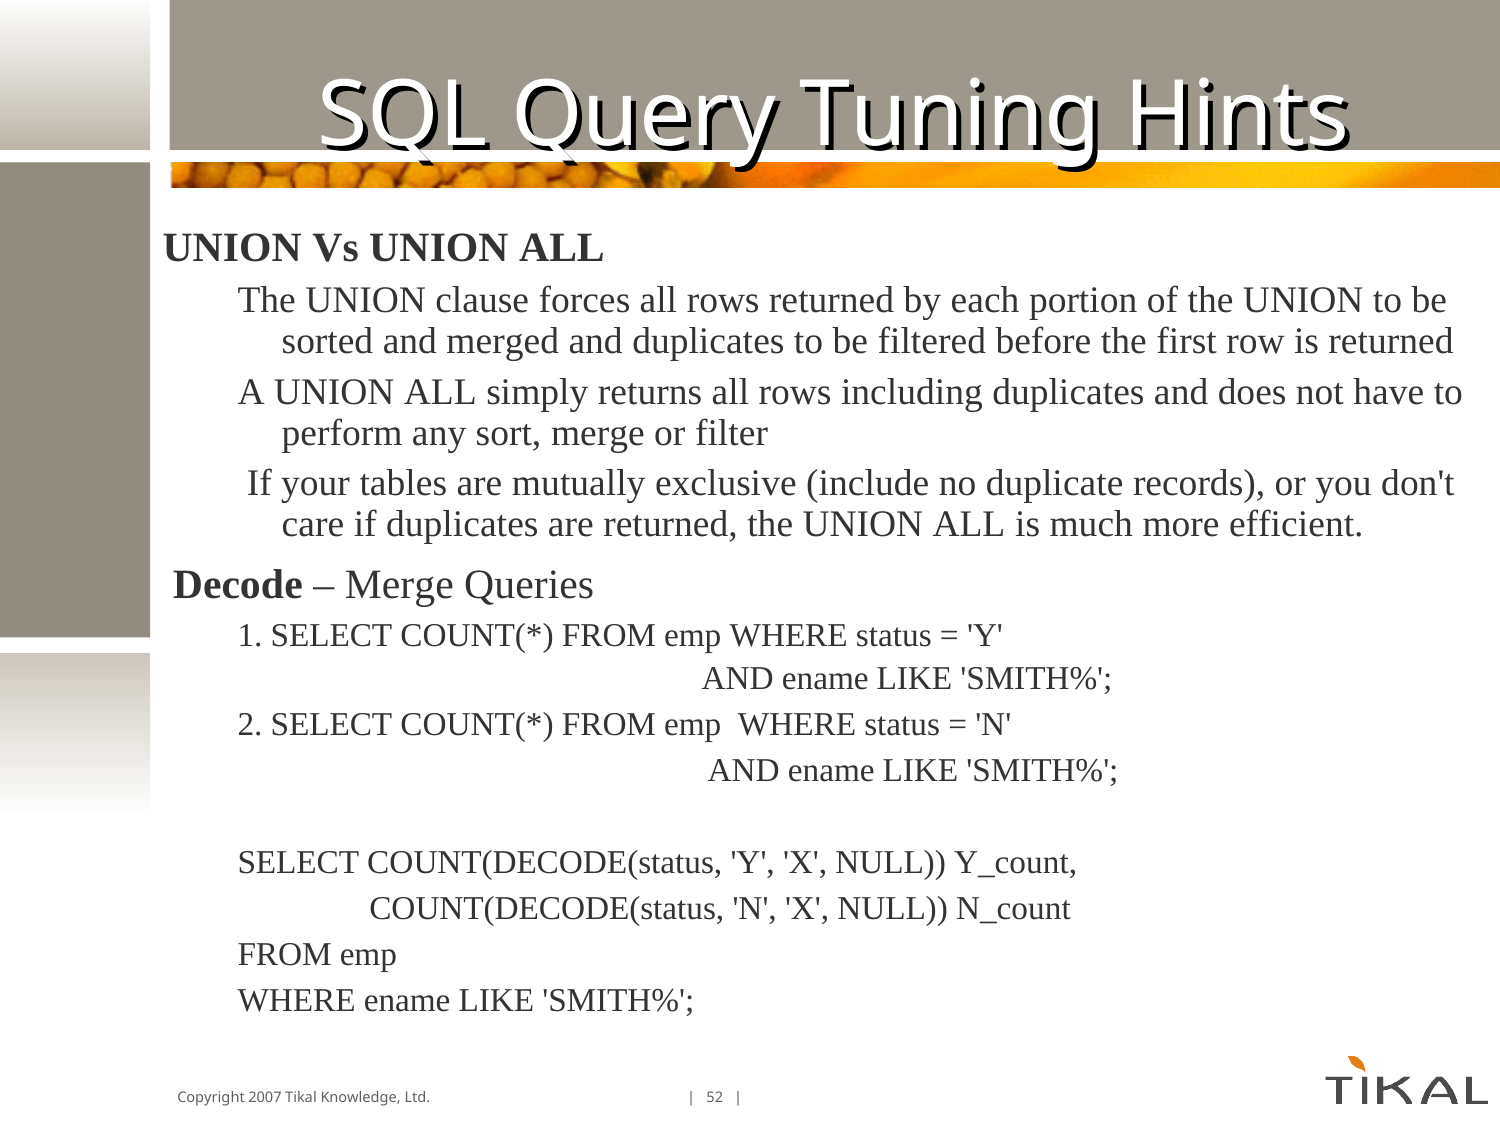

# SQL Query Tuning Hints
UNION Vs UNION ALL
The UNION clause forces all rows returned by each portion of the UNION to be sorted and merged and duplicates to be filtered before the first row is returned
A UNION ALL simply returns all rows including duplicates and does not have to perform any sort, merge or filter
 If your tables are mutually exclusive (include no duplicate records), or you don't care if duplicates are returned, the UNION ALL is much more efficient.
 Decode – Merge Queries
1. SELECT COUNT(*) FROM emp WHERE status = 'Y'
 AND ename LIKE 'SMITH%';
2. SELECT COUNT(*) FROM emp WHERE status = 'N'
 AND ename LIKE 'SMITH%';
SELECT COUNT(DECODE(status, 'Y', 'X', NULL)) Y_count,
 COUNT(DECODE(status, 'N', 'X', NULL)) N_count
FROM emp
WHERE ename LIKE 'SMITH%';